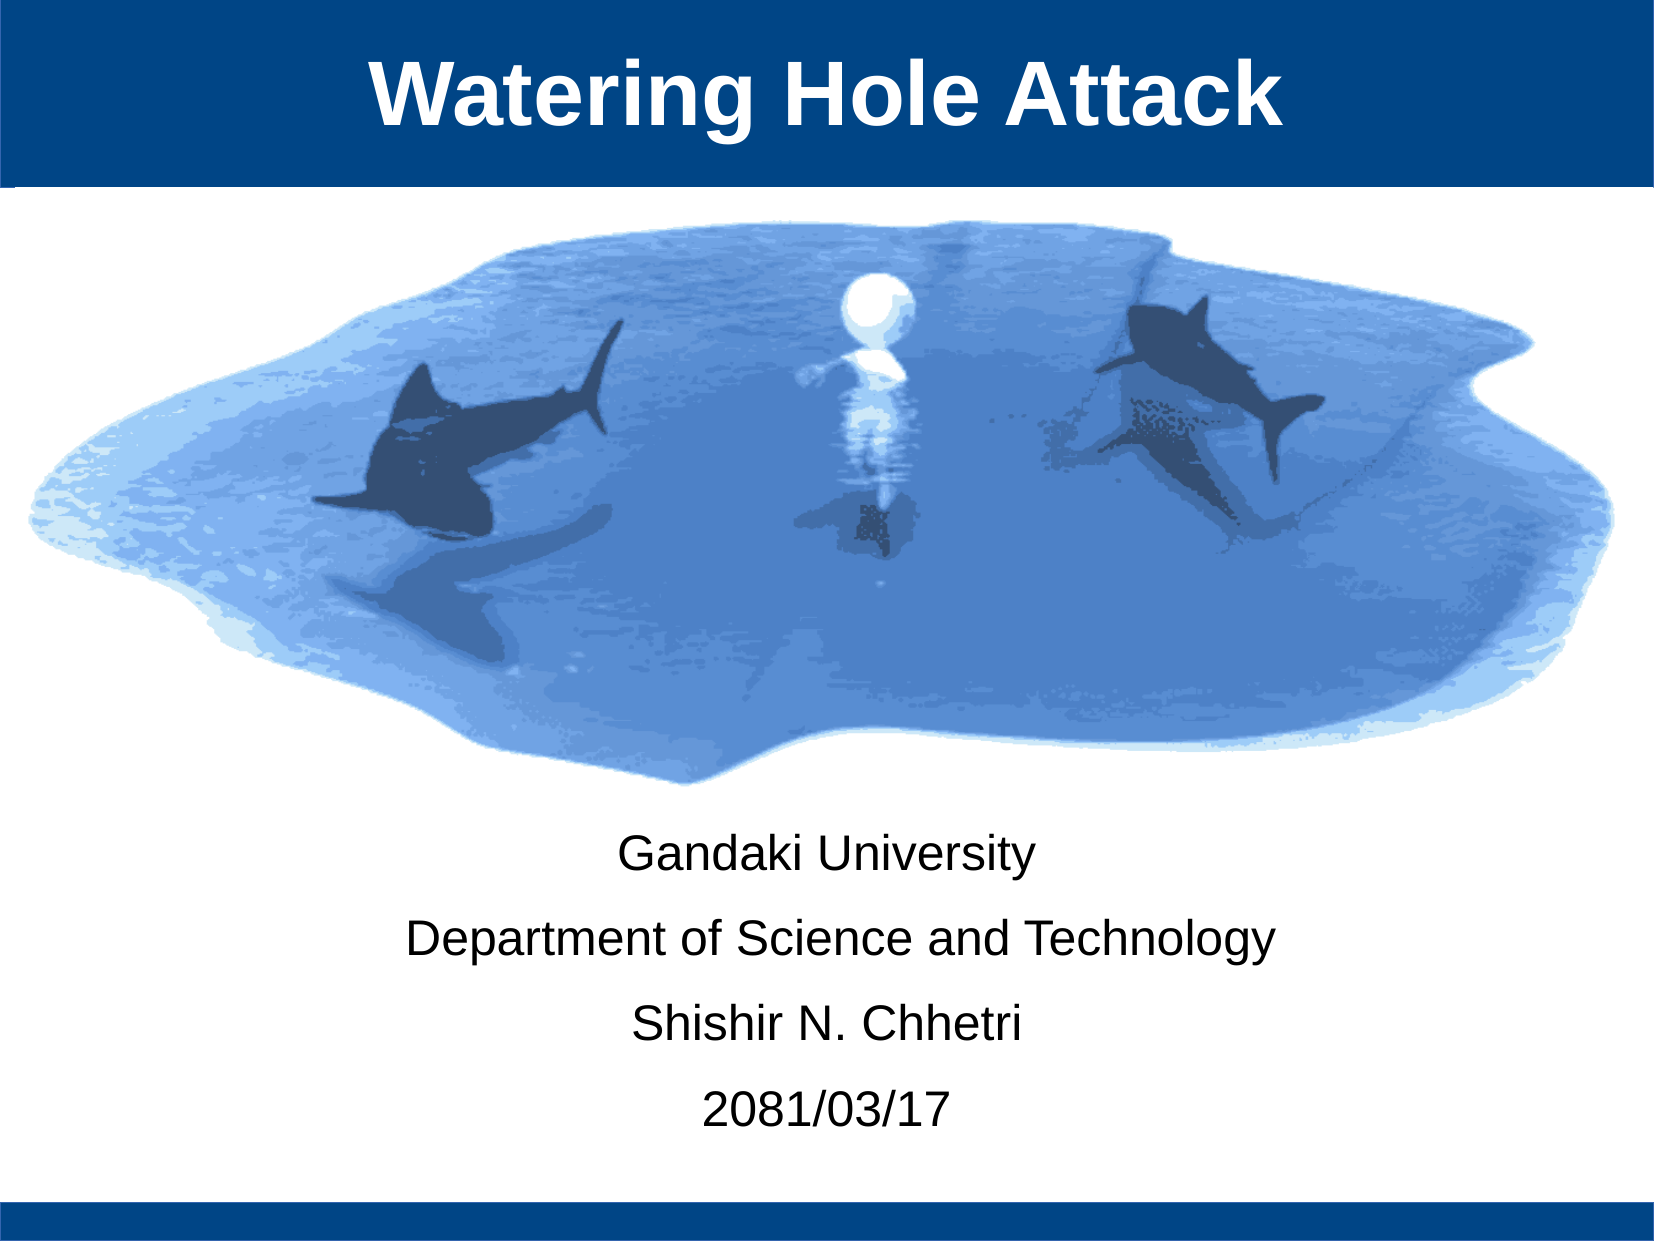

# Watering Hole Attack
Gandaki University
 Department of Science and Technology
Shishir N. Chhetri
2081/03/17